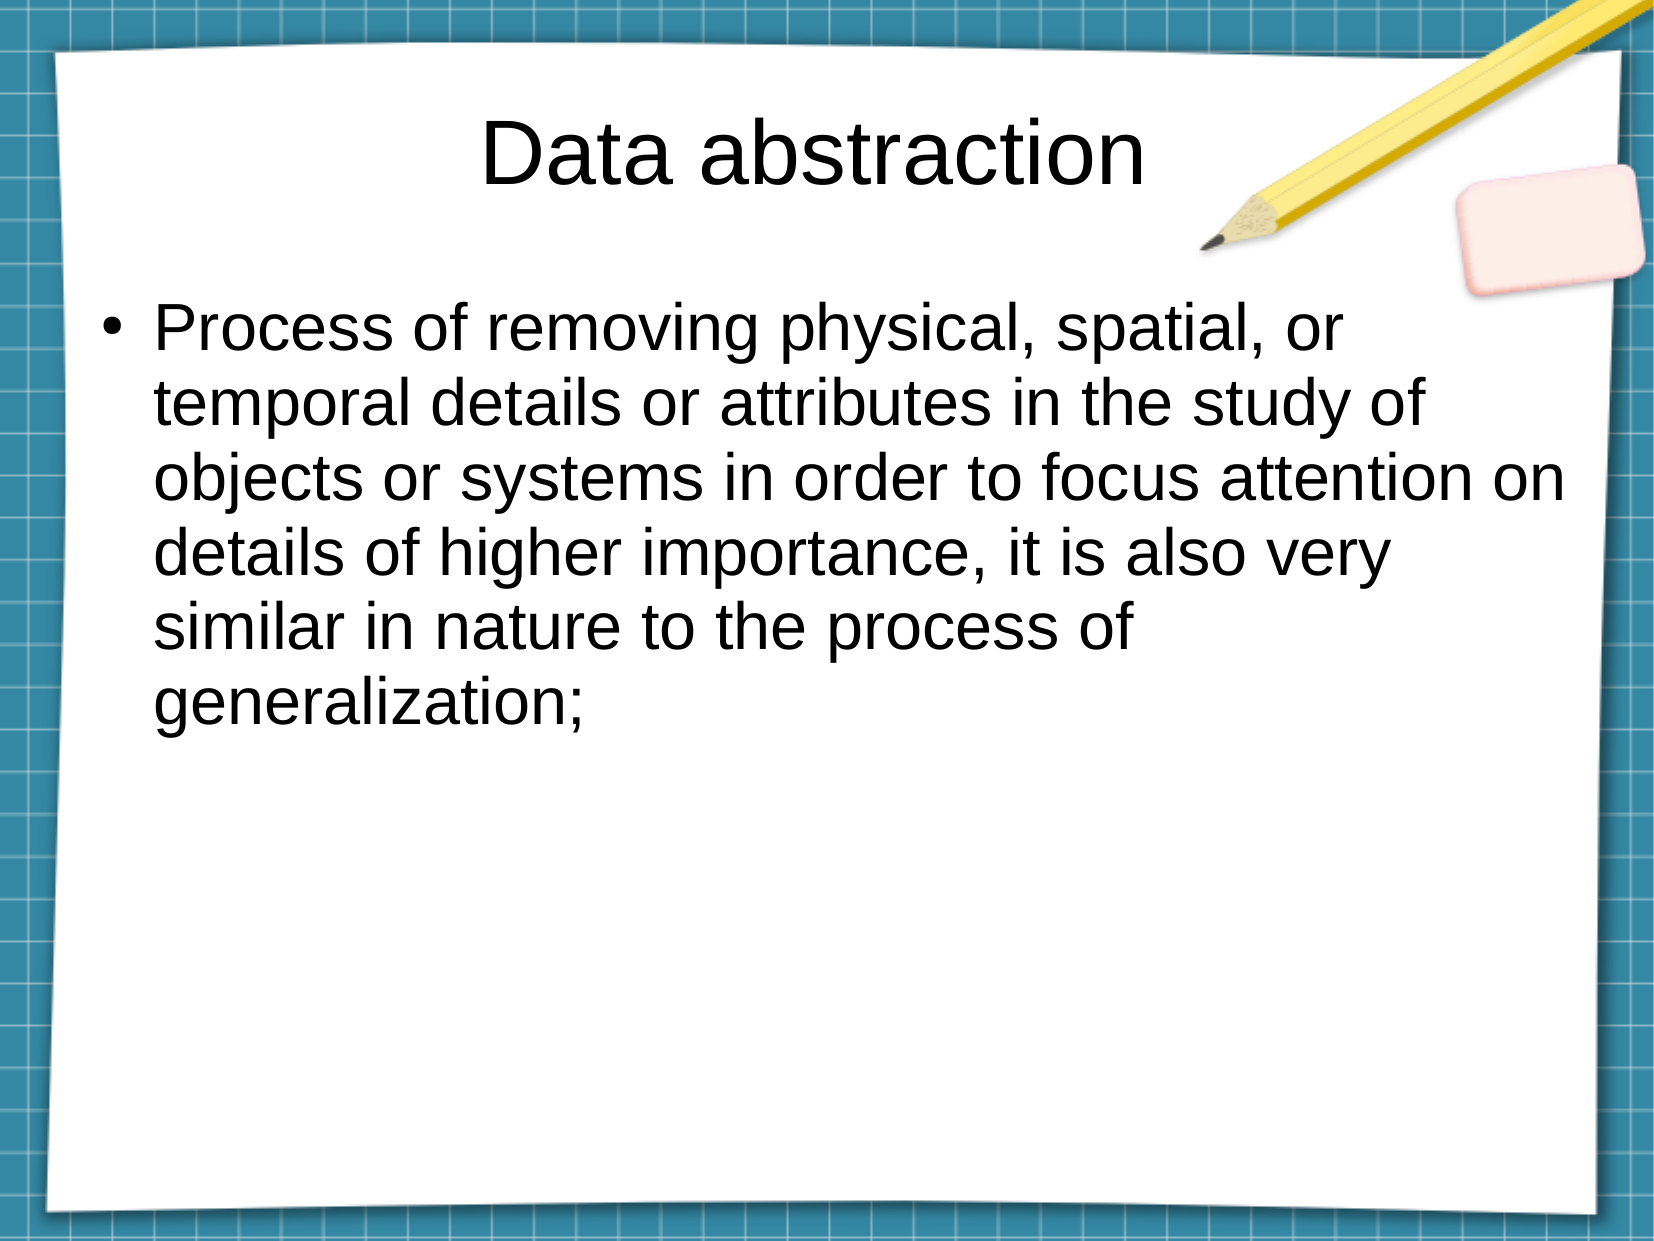

# Data abstraction
Process of removing physical, spatial, or temporal details or attributes in the study of objects or systems in order to focus attention on details of higher importance, it is also very similar in nature to the process of generalization;